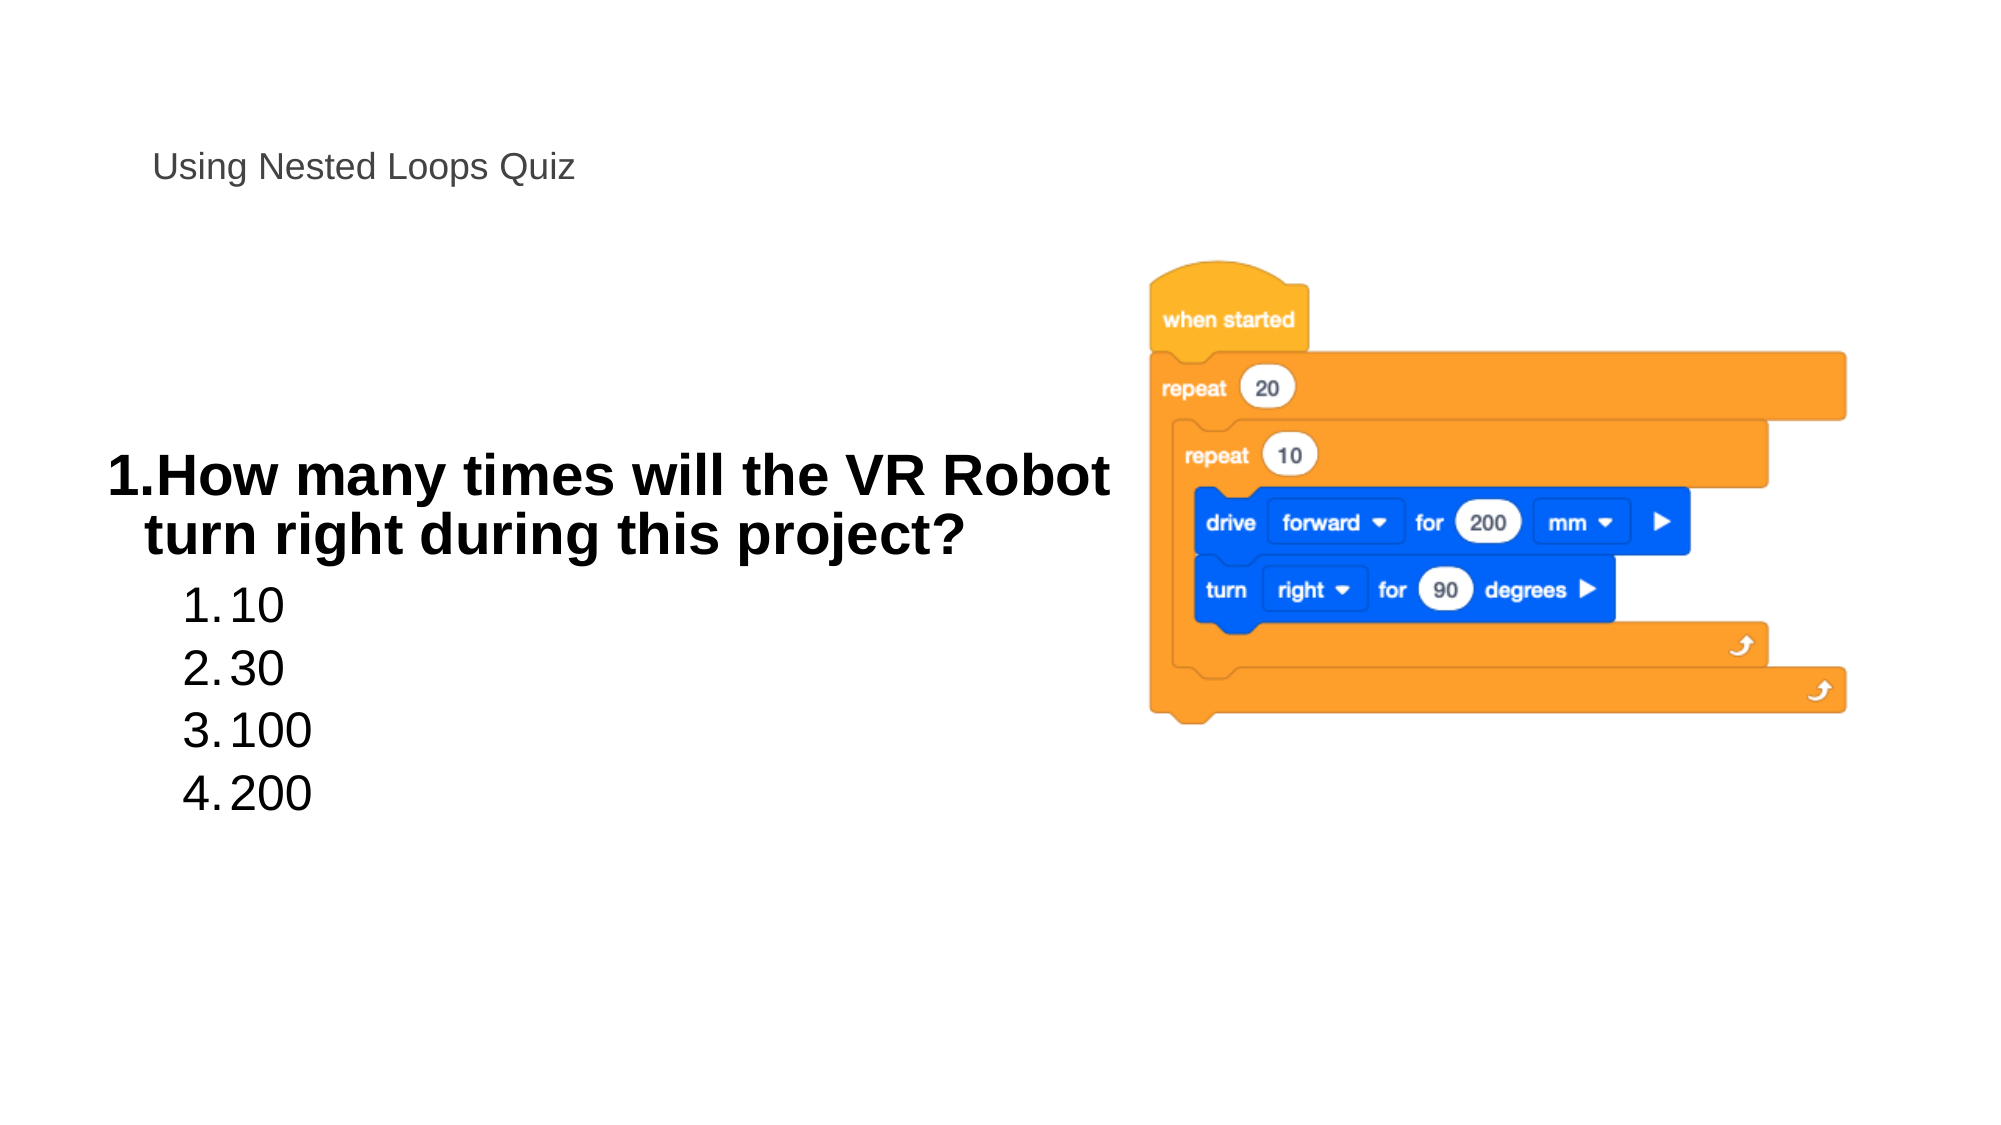

Using Nested Loops Quiz
How many times will the VR Robot turn right during this project?
10
30
100
200